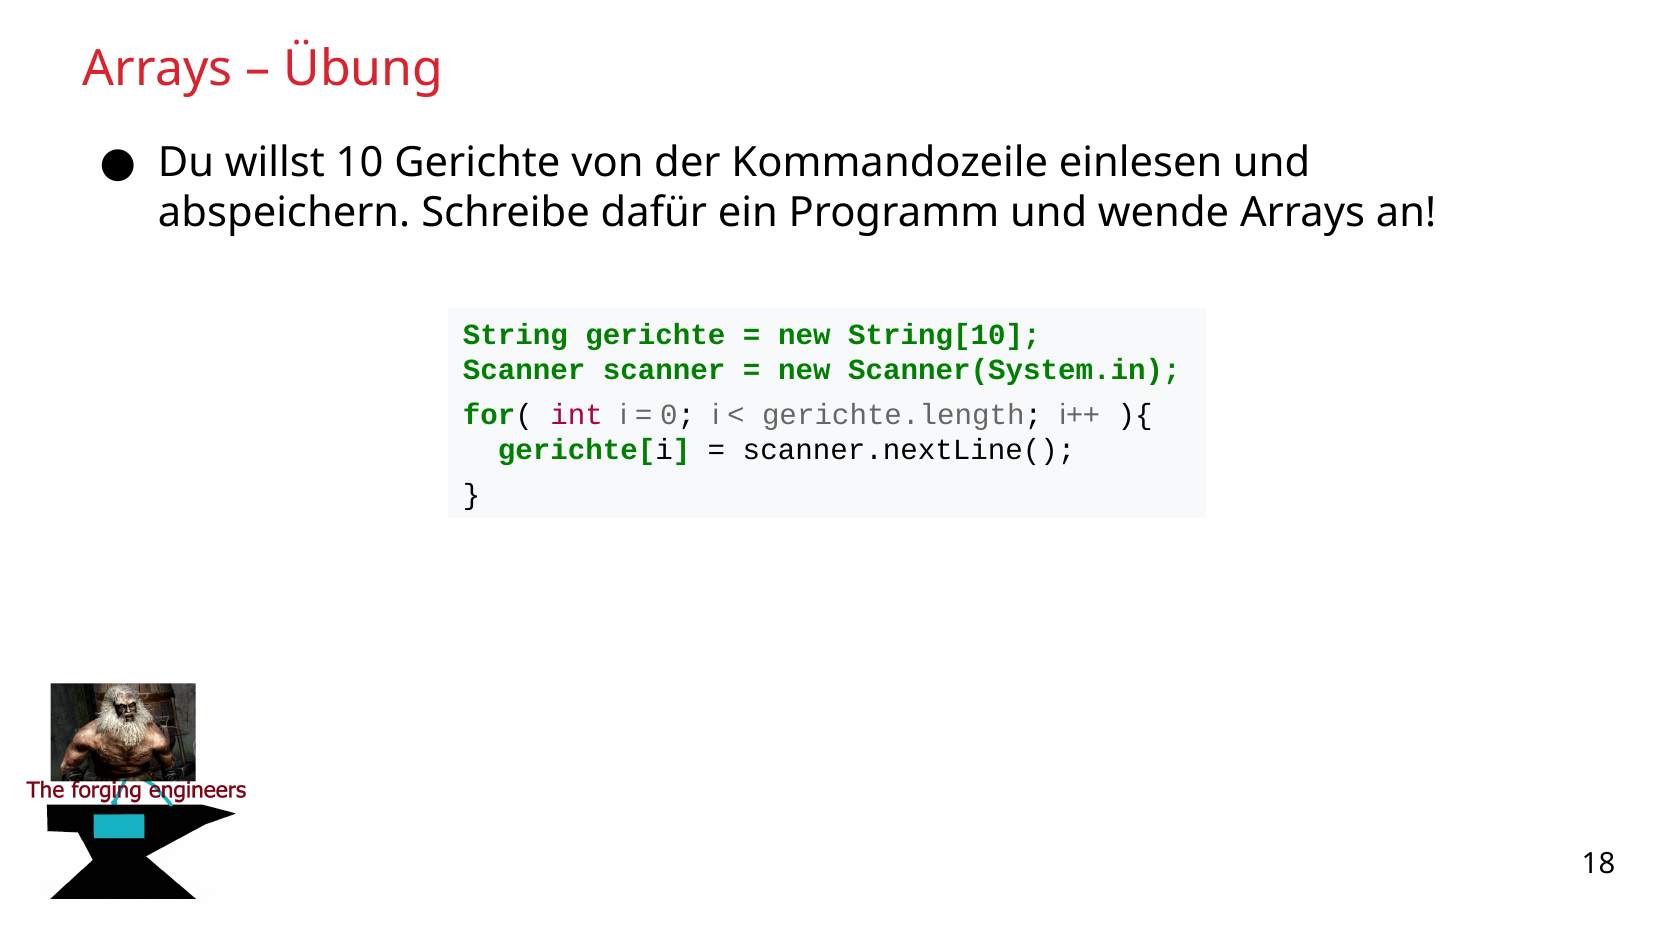

# Arrays – Übung
Du willst 10 Gerichte von der Kommandozeile einlesen und abspeichern. Schreibe dafür ein Programm und wende Arrays an!
String gerichte = new String[10];
Scanner scanner = new Scanner(System.in);
for( int i = 0; i < gerichte.length; i++ ){
 gerichte[i] = scanner.nextLine();
}